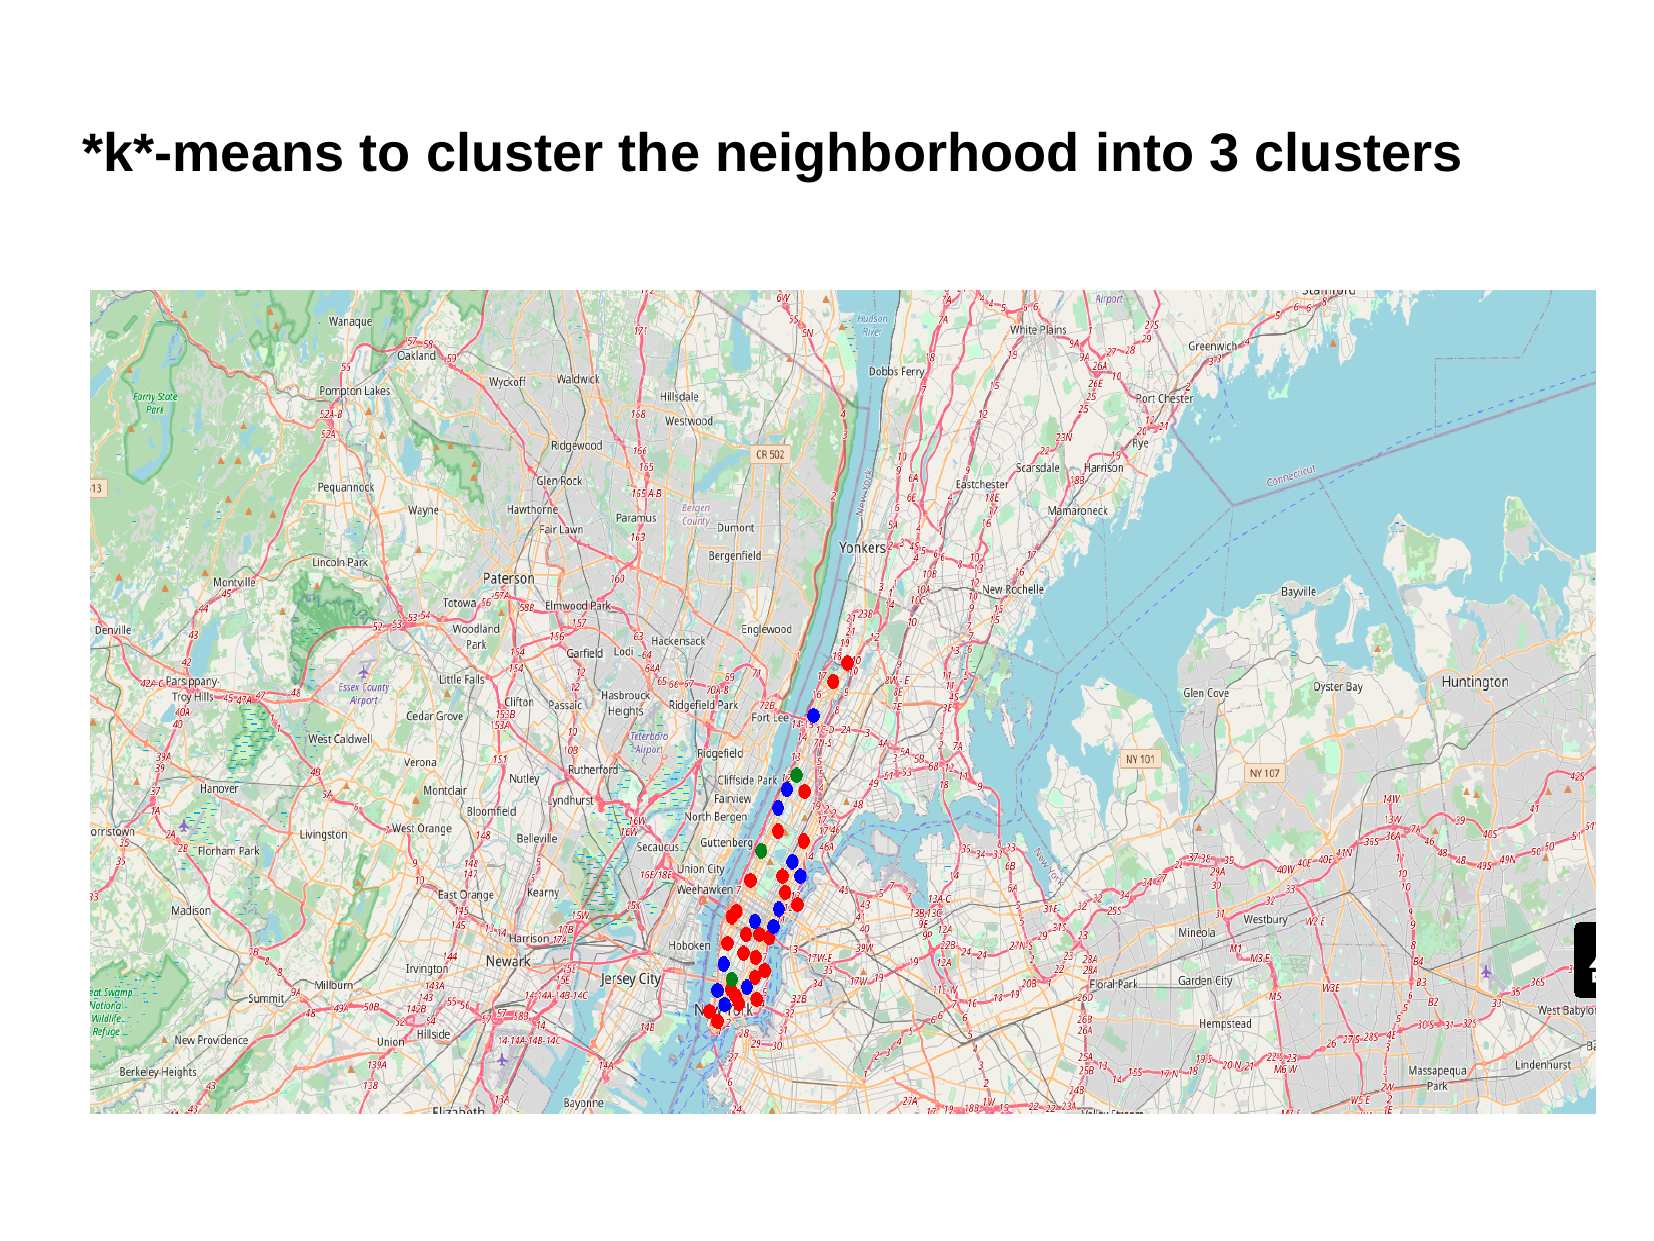

# *k*-means to cluster the neighborhood into 3 clusters